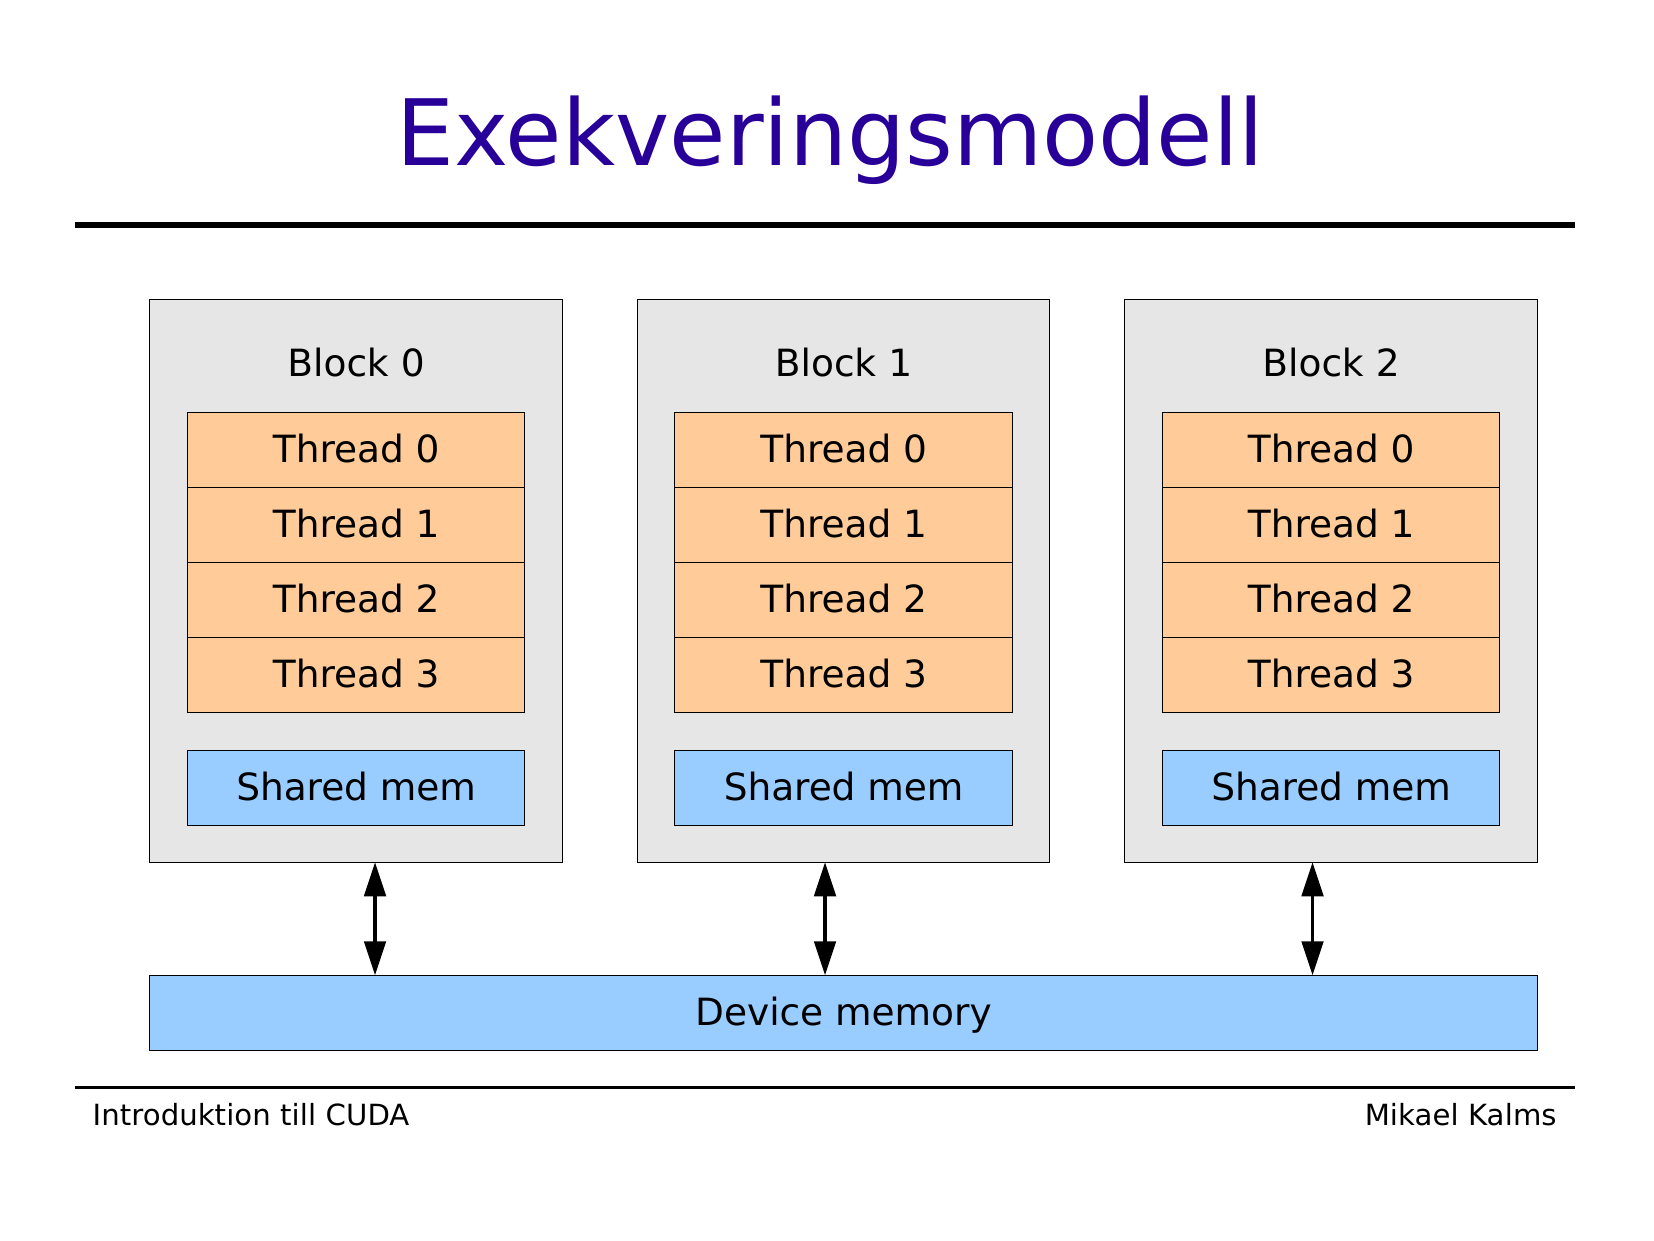

# Exekveringsmodell
Block 0
Block 1
Block 2
Thread 0
Thread 0
Thread 0
Thread 1
Thread 1
Thread 1
Thread 2
Thread 2
Thread 2
Thread 3
Thread 3
Thread 3
Shared mem
Shared mem
Shared mem
Device memory
Introduktion till CUDA
Mikael Kalms